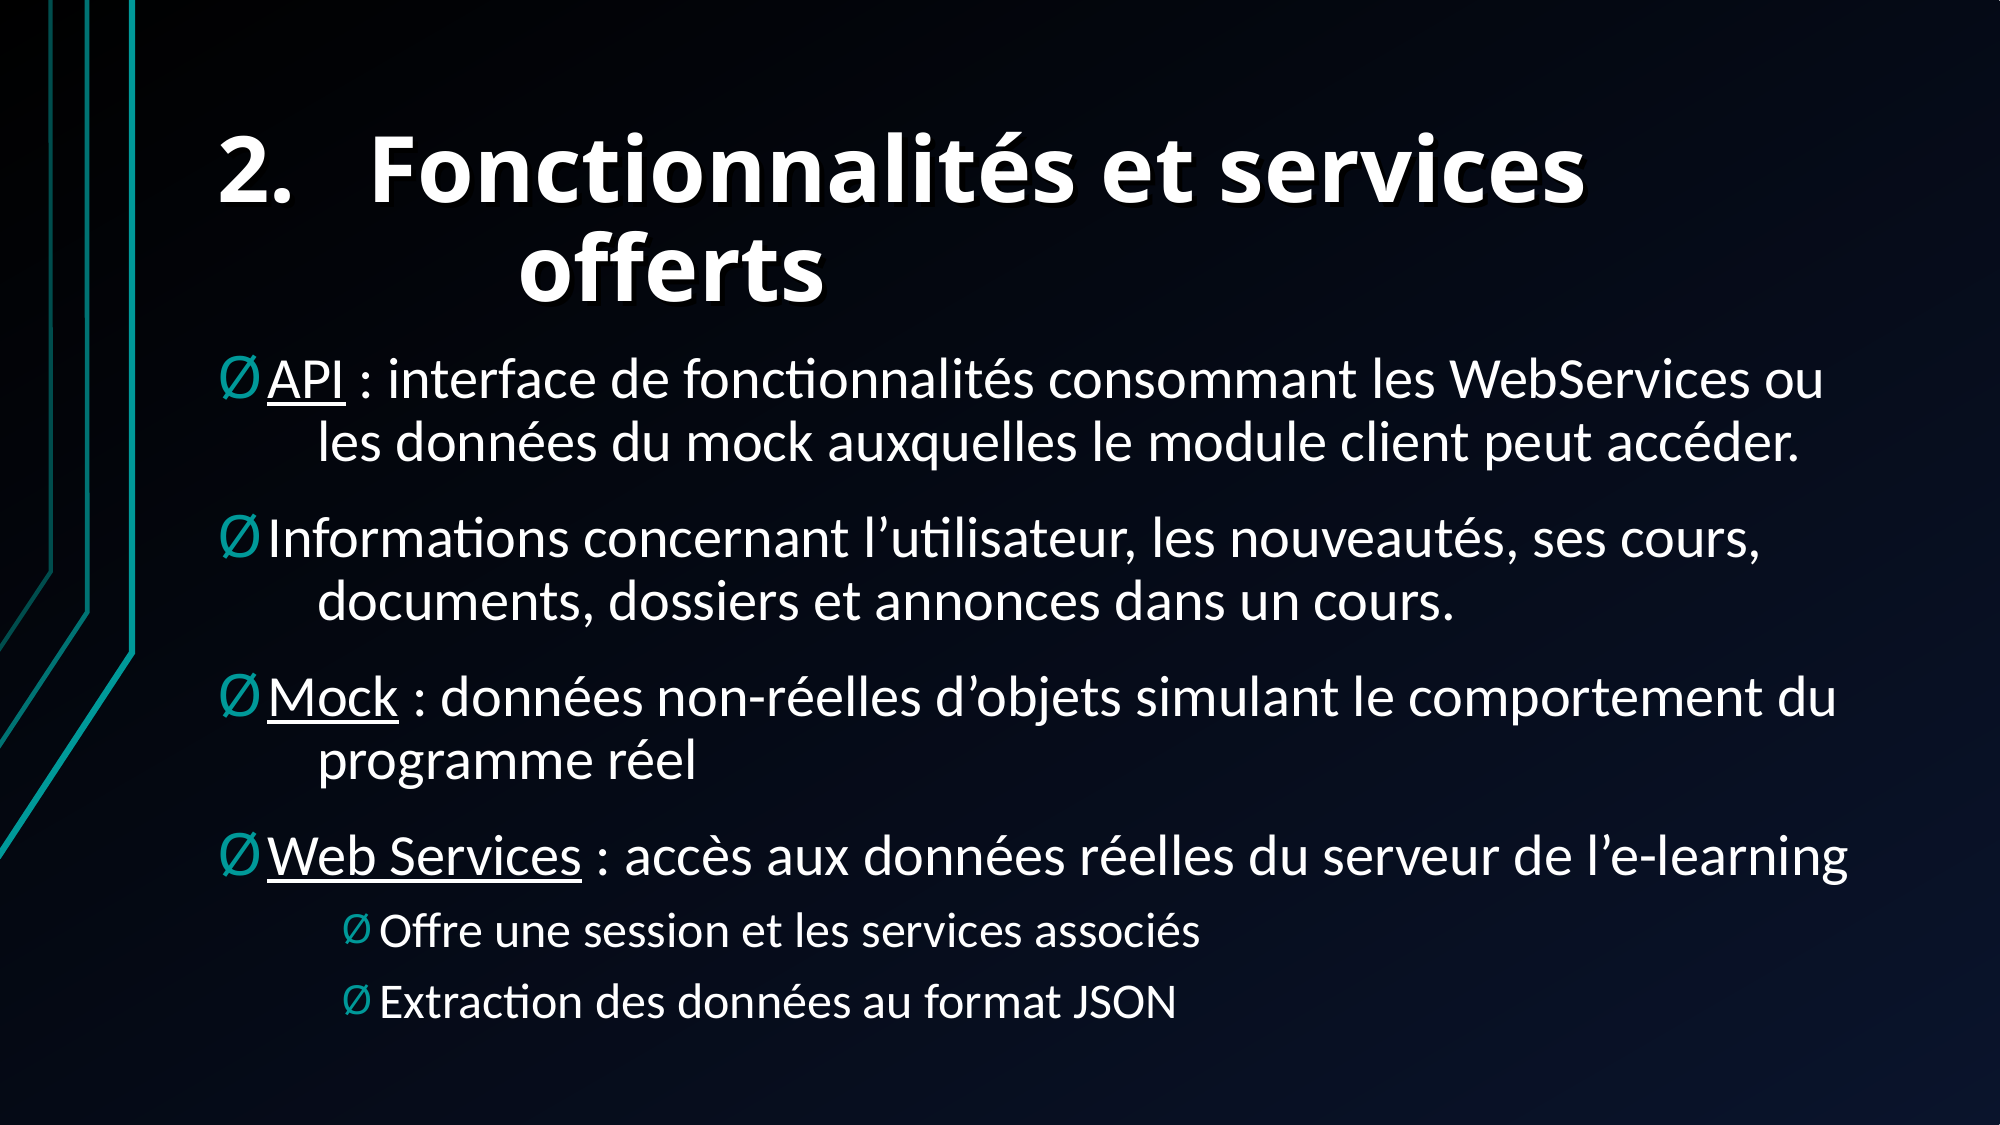

# Fonctionnalités et services offerts
API : interface de fonctionnalités consommant les WebServices ou les données du mock auxquelles le module client peut accéder.
Informations concernant l’utilisateur, les nouveautés, ses cours, documents, dossiers et annonces dans un cours.
Mock : données non-réelles d’objets simulant le comportement du programme réel
Web Services : accès aux données réelles du serveur de l’e-learning
Offre une session et les services associés
Extraction des données au format JSON